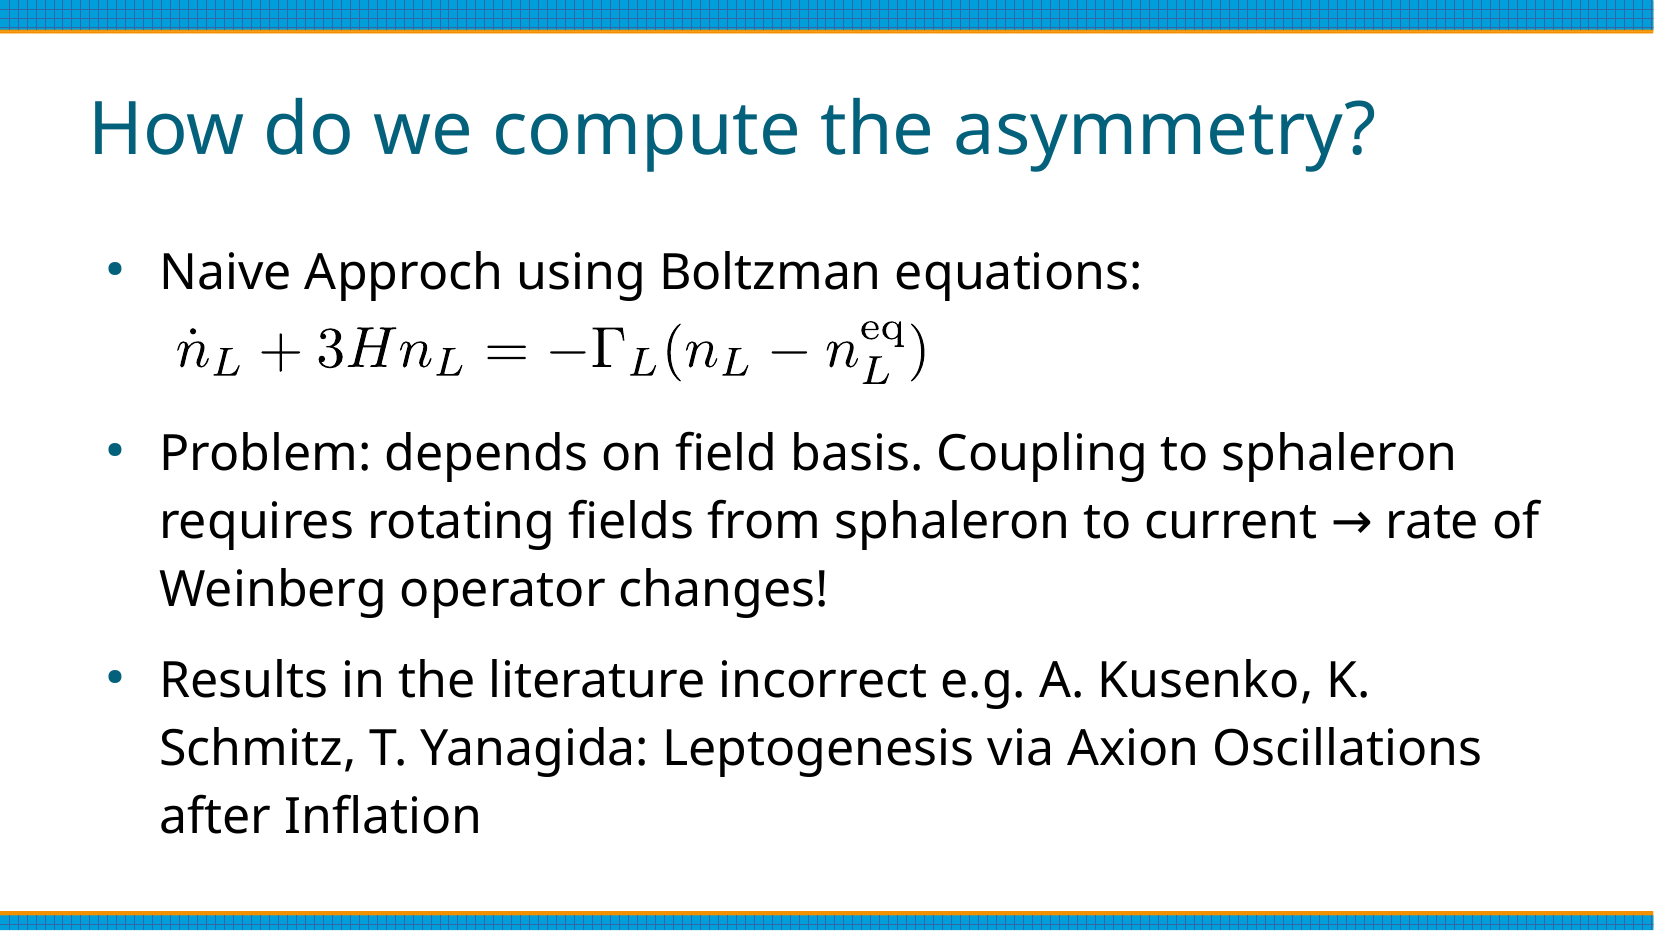

# How do we compute the asymmetry?
Naive Approch using Boltzman equations:
Problem: depends on field basis. Coupling to sphaleron requires rotating fields from sphaleron to current → rate of Weinberg operator changes!
Results in the literature incorrect e.g. A. Kusenko, K. Schmitz, T. Yanagida: Leptogenesis via Axion Oscillations after Inflation